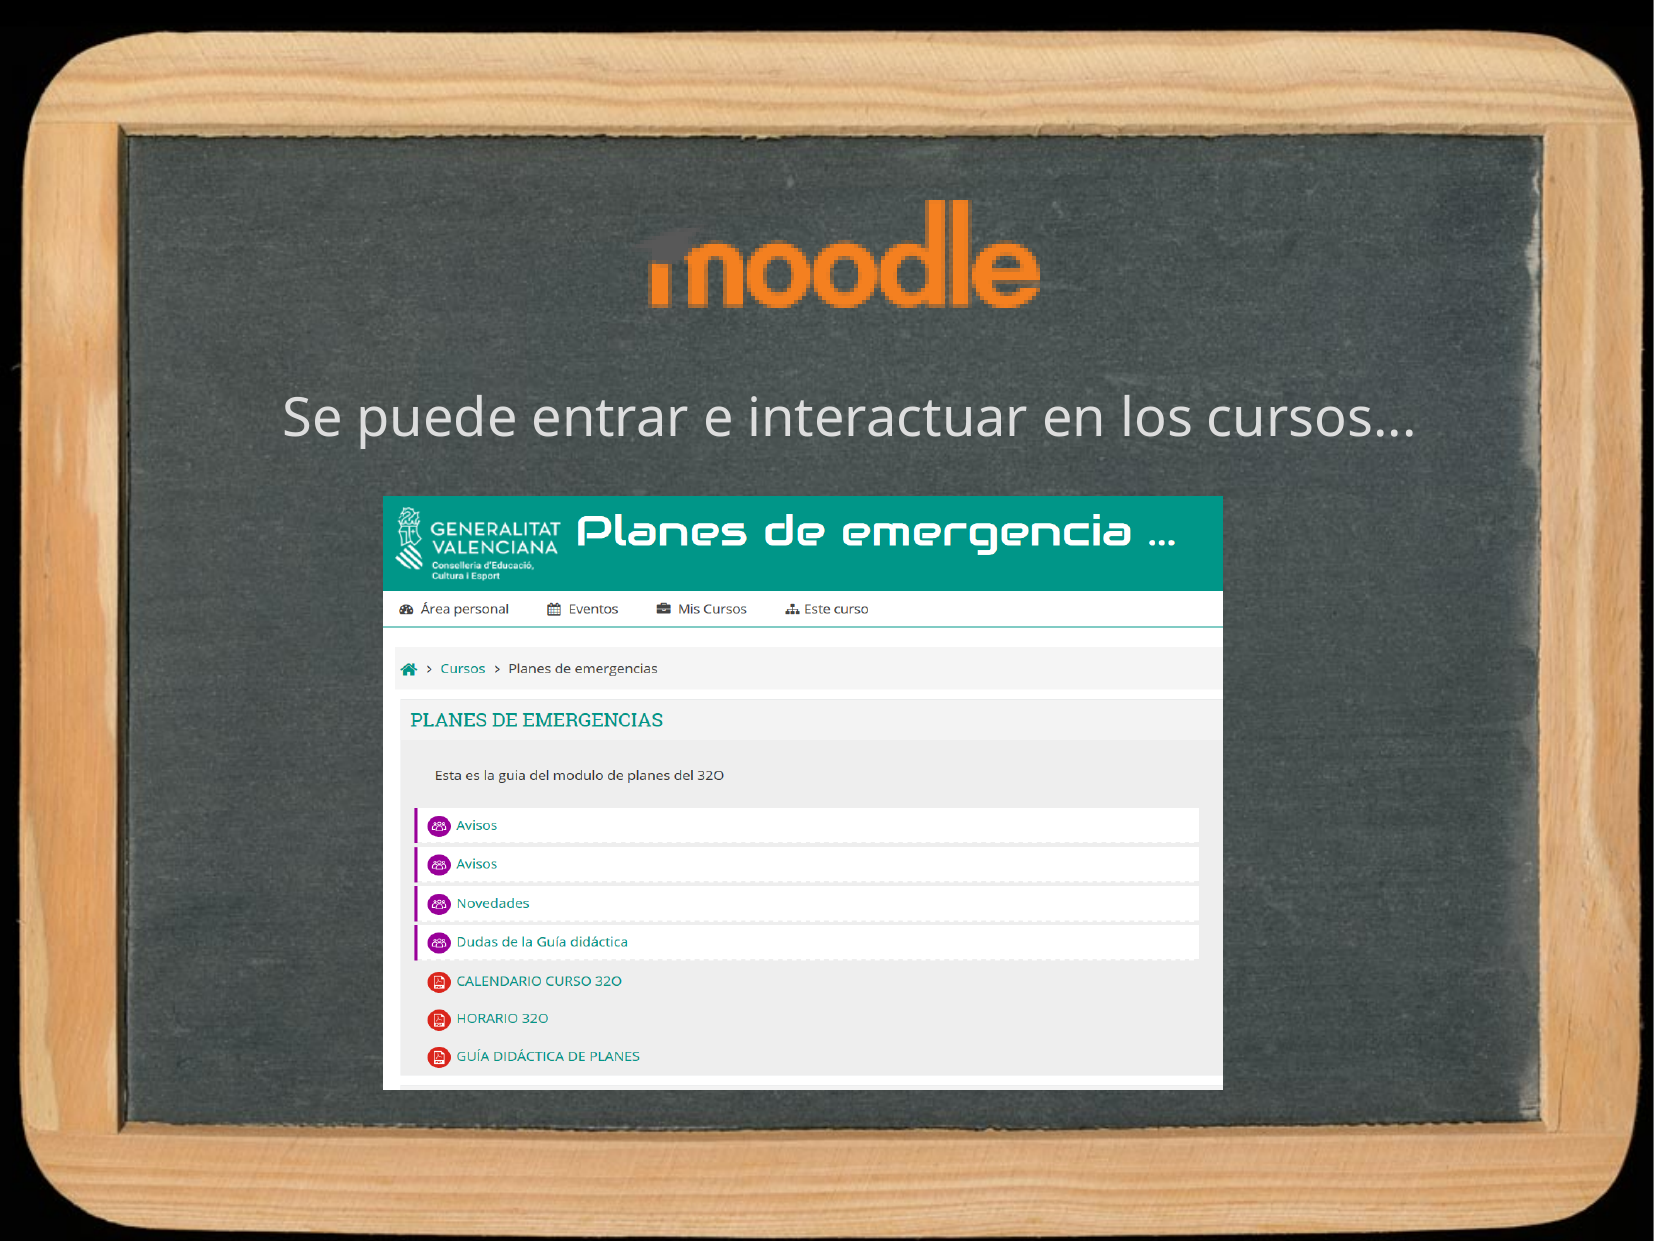

Se puede entrar e interactuar en los cursos...